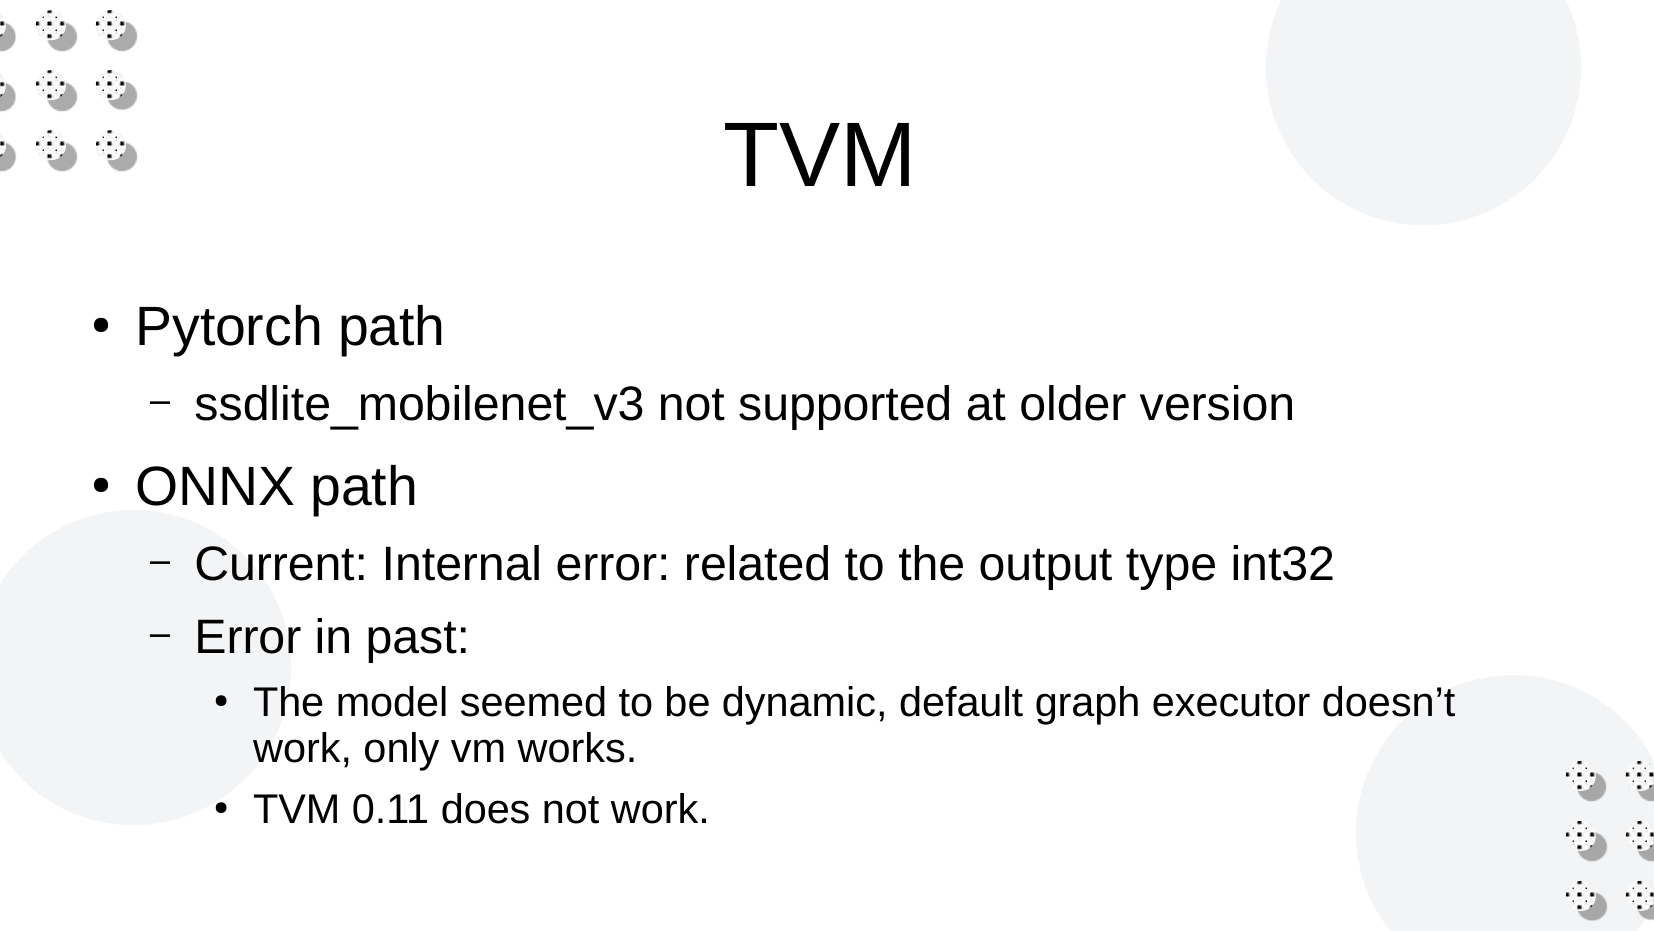

# TVM
Pytorch path
ssdlite_mobilenet_v3 not supported at older version
ONNX path
Current: Internal error: related to the output type int32
Error in past:
The model seemed to be dynamic, default graph executor doesn’t work, only vm works.
TVM 0.11 does not work.